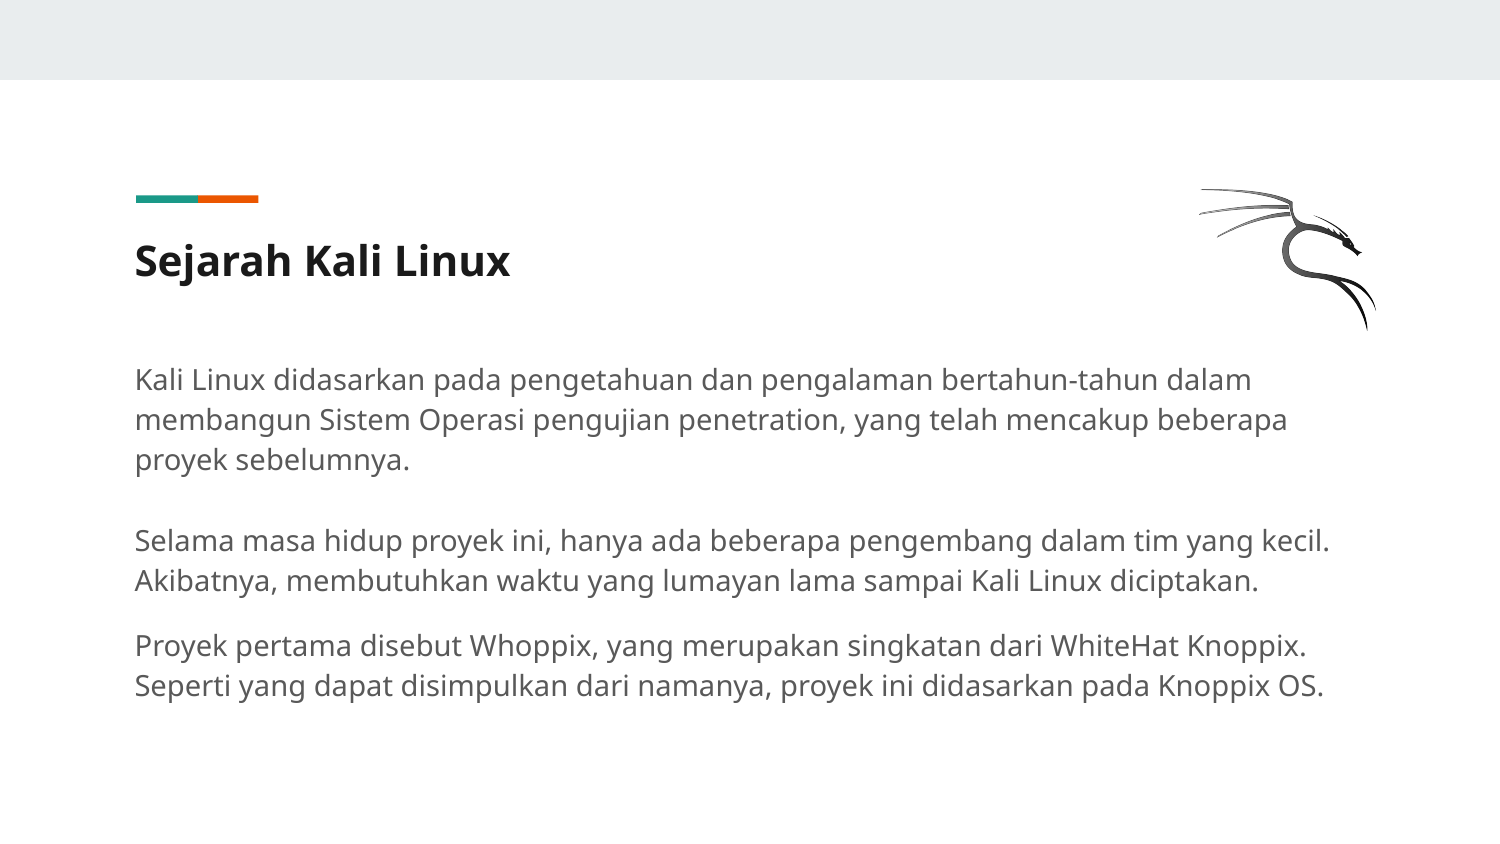

# Sejarah Kali Linux
Kali Linux didasarkan pada pengetahuan dan pengalaman bertahun-tahun dalam membangun Sistem Operasi pengujian penetration, yang telah mencakup beberapa proyek sebelumnya.
Selama masa hidup proyek ini, hanya ada beberapa pengembang dalam tim yang kecil. Akibatnya, membutuhkan waktu yang lumayan lama sampai Kali Linux diciptakan.
Proyek pertama disebut Whoppix, yang merupakan singkatan dari WhiteHat Knoppix. Seperti yang dapat disimpulkan dari namanya, proyek ini didasarkan pada Knoppix OS.